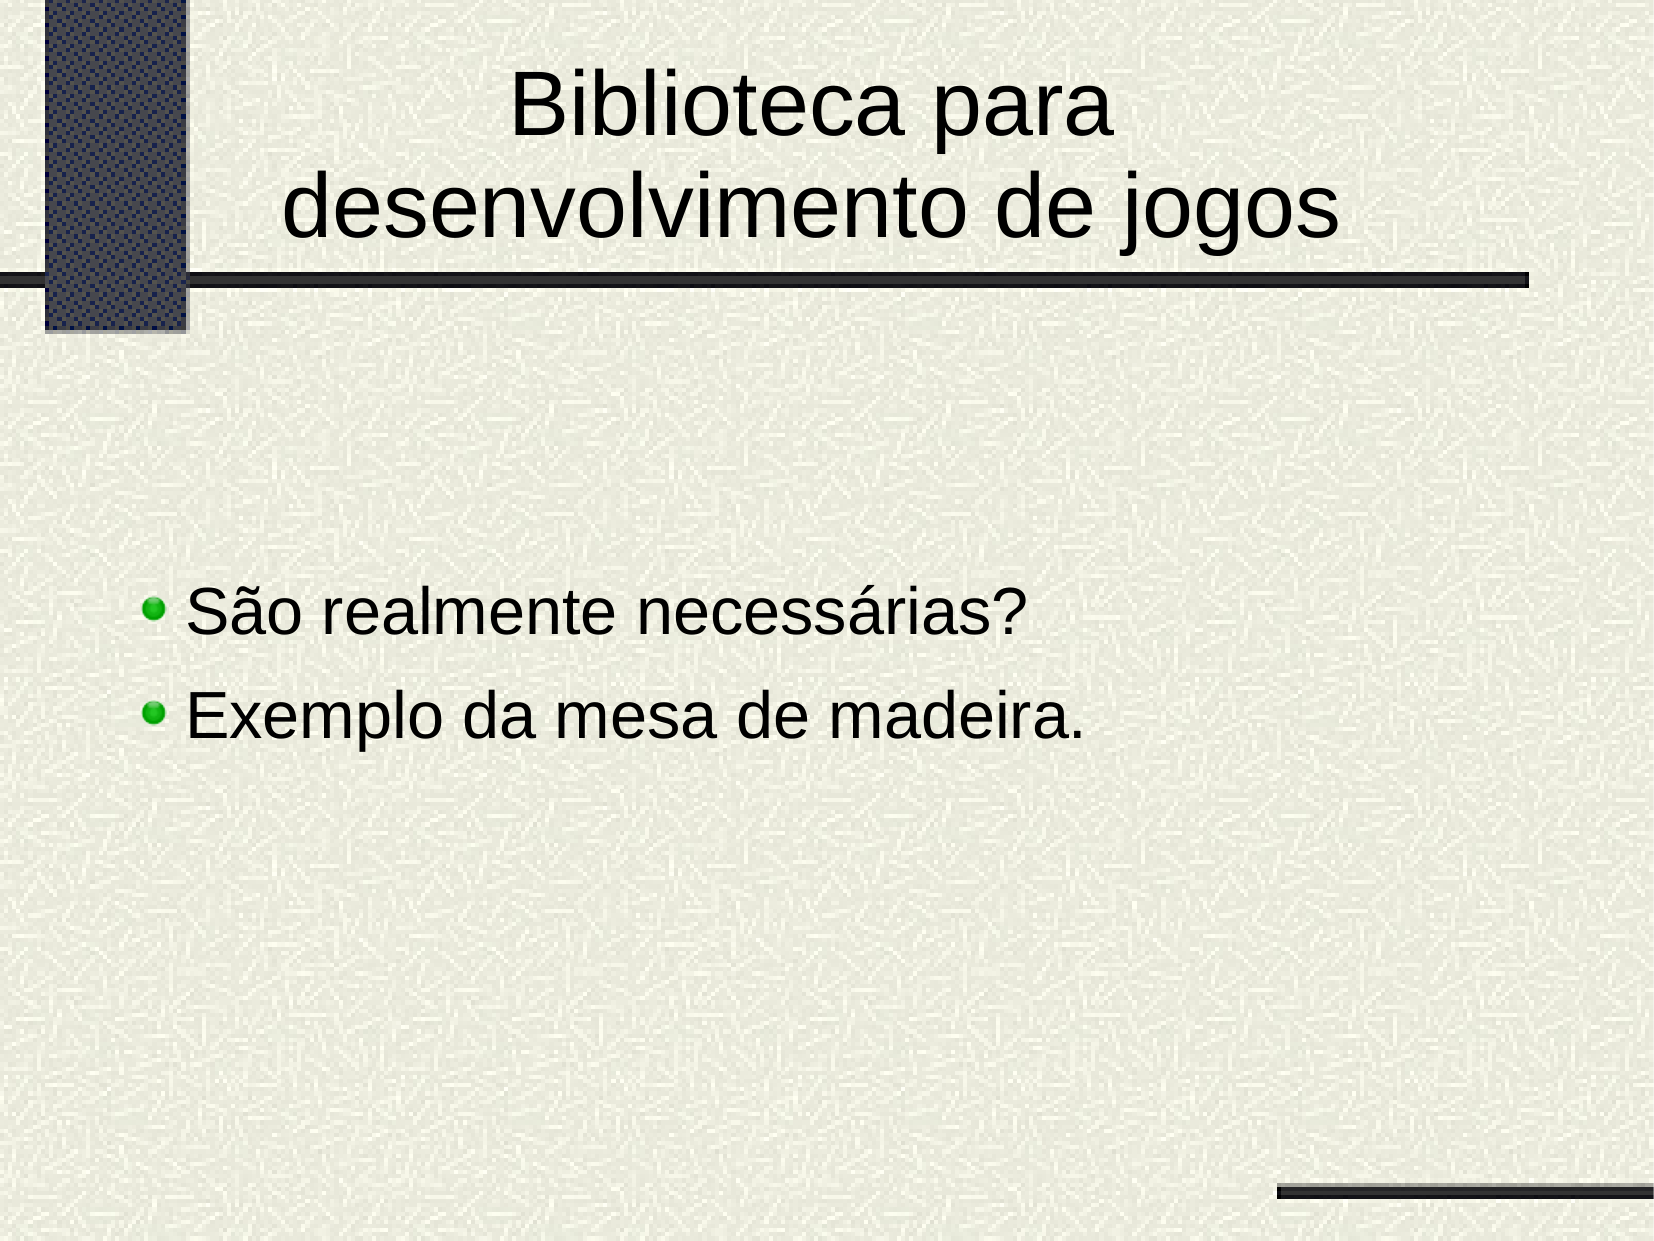

Biblioteca para
desenvolvimento de jogos
 São realmente necessárias?
 Exemplo da mesa de madeira.